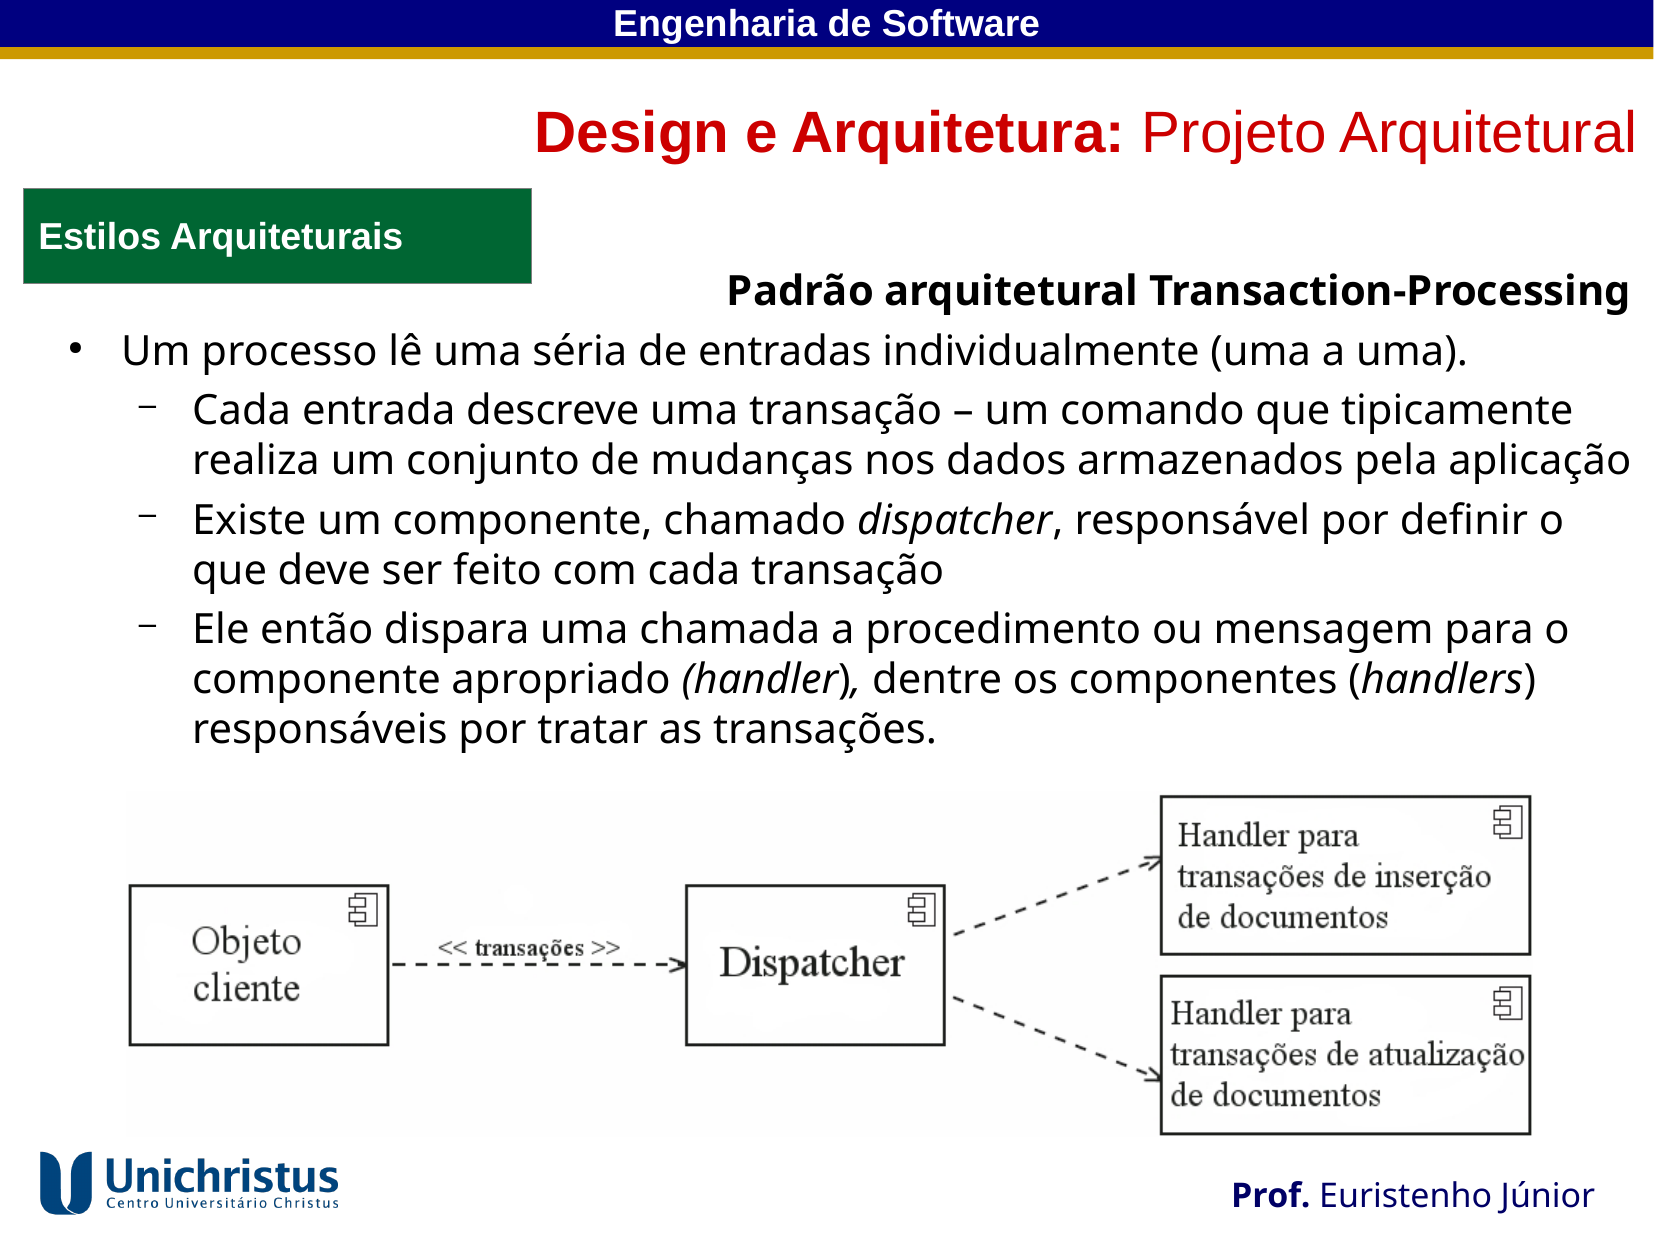

Engenharia de Software
Design e Arquitetura: Projeto Arquitetural
Estilos Arquiteturais
Padrão arquitetural Transaction-Processing
Um processo lê uma séria de entradas individualmente (uma a uma).
Cada entrada descreve uma transação – um comando que tipicamente realiza um conjunto de mudanças nos dados armazenados pela aplicação
Existe um componente, chamado dispatcher, responsável por definir o que deve ser feito com cada transação
Ele então dispara uma chamada a procedimento ou mensagem para o componente apropriado (handler), dentre os componentes (handlers) responsáveis por tratar as transações.
Prof. Euristenho Júnior